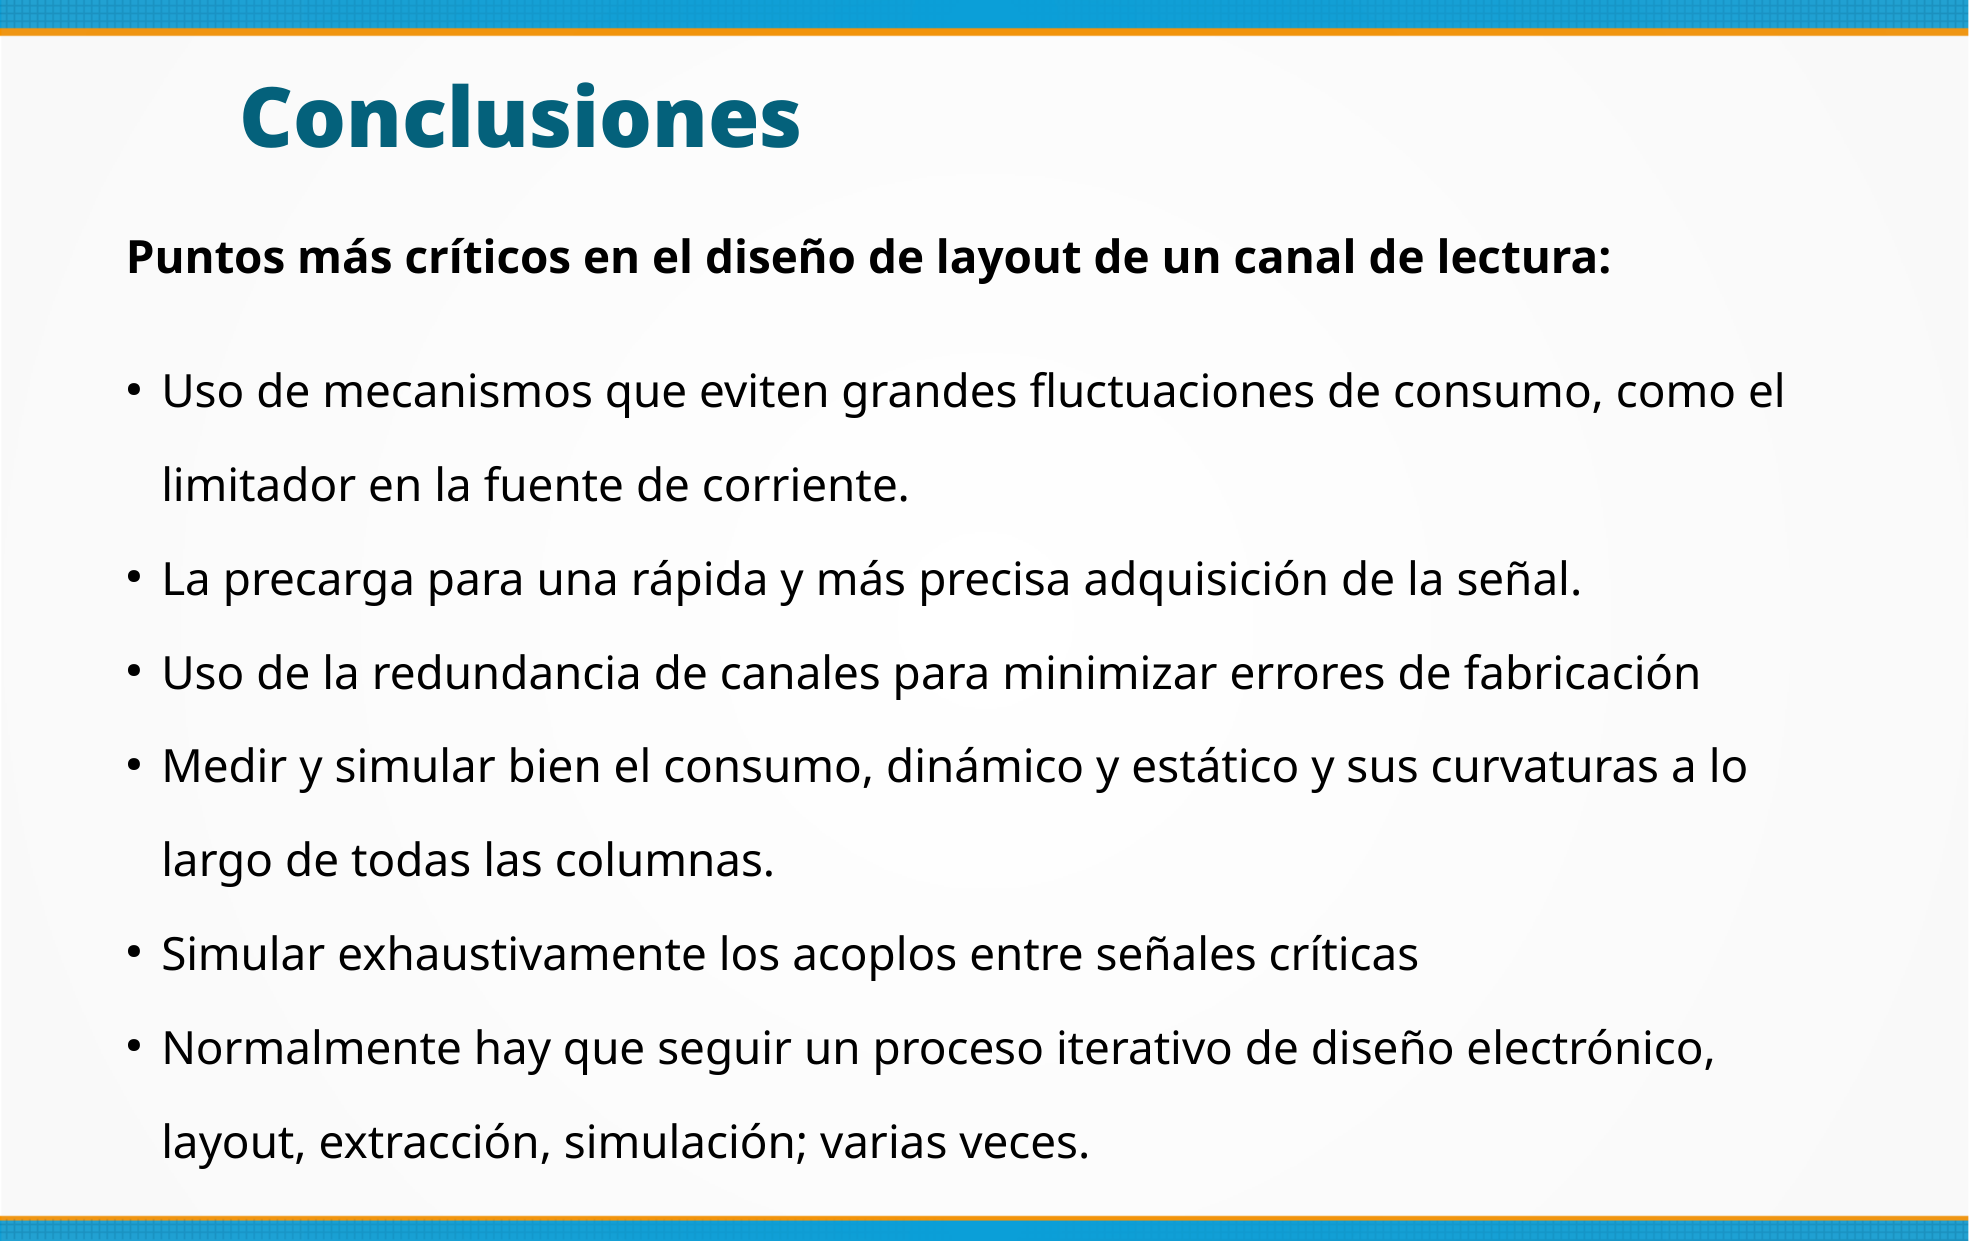

# Conclusiones
Puntos más críticos en el diseño de layout de un canal de lectura:
Uso de mecanismos que eviten grandes fluctuaciones de consumo, como el limitador en la fuente de corriente.
La precarga para una rápida y más precisa adquisición de la señal.
Uso de la redundancia de canales para minimizar errores de fabricación
Medir y simular bien el consumo, dinámico y estático y sus curvaturas a lo largo de todas las columnas.
Simular exhaustivamente los acoplos entre señales críticas
Normalmente hay que seguir un proceso iterativo de diseño electrónico, layout, extracción, simulación; varias veces.